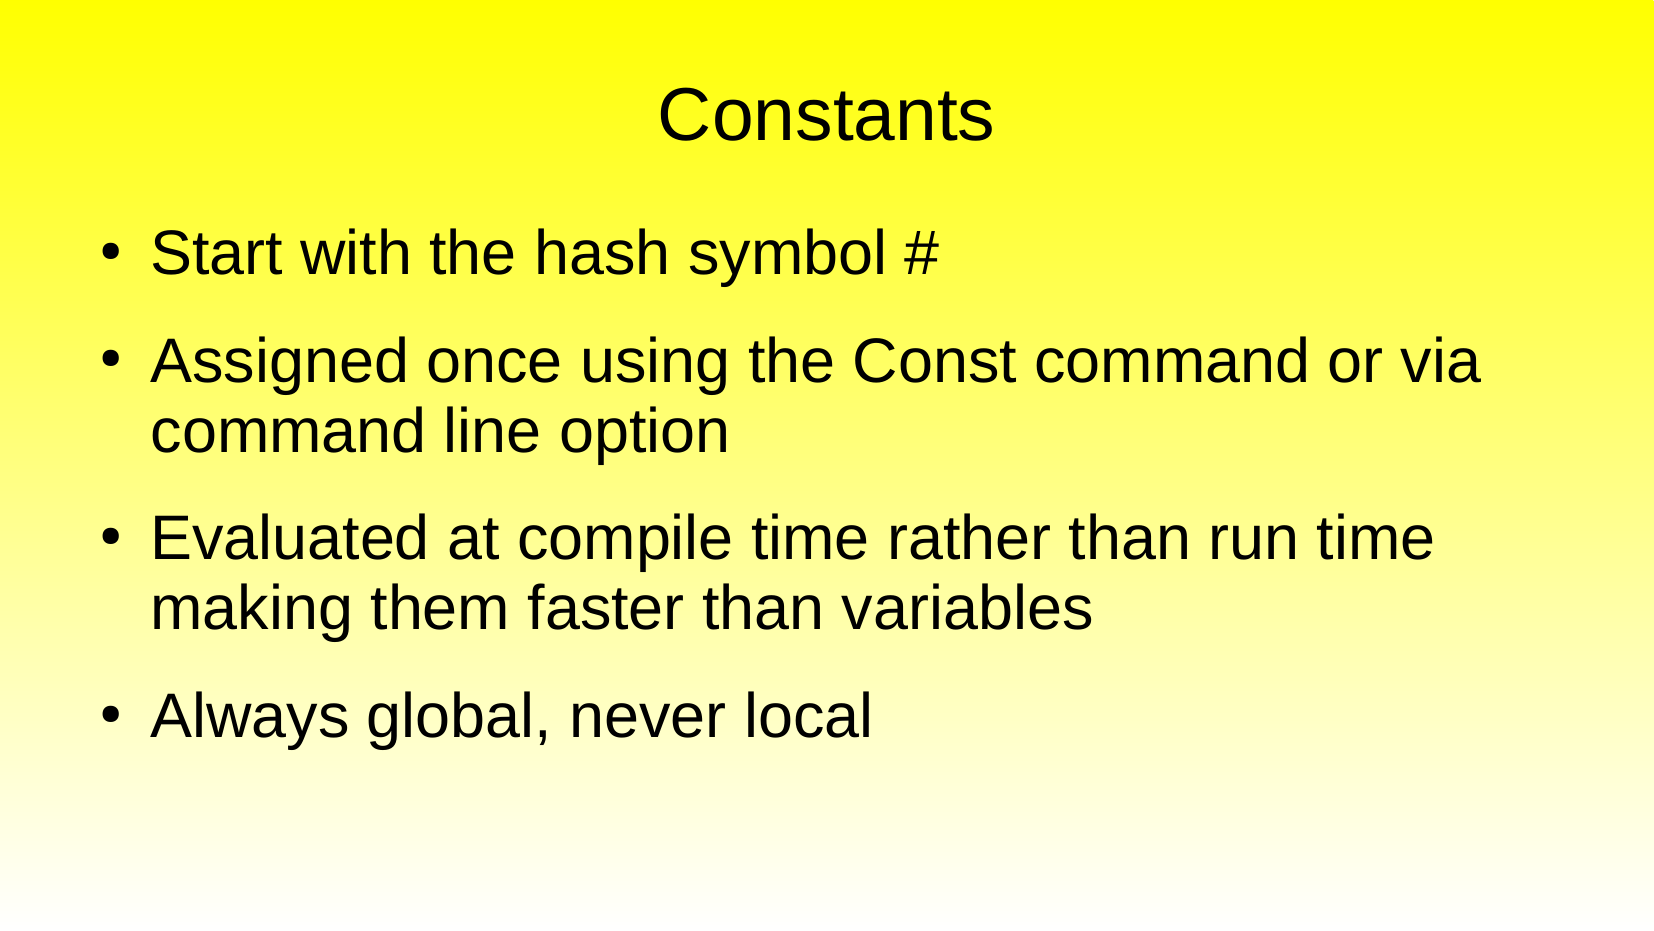

# Constants
Start with the hash symbol #
Assigned once using the Const command or via command line option
Evaluated at compile time rather than run time making them faster than variables
Always global, never local